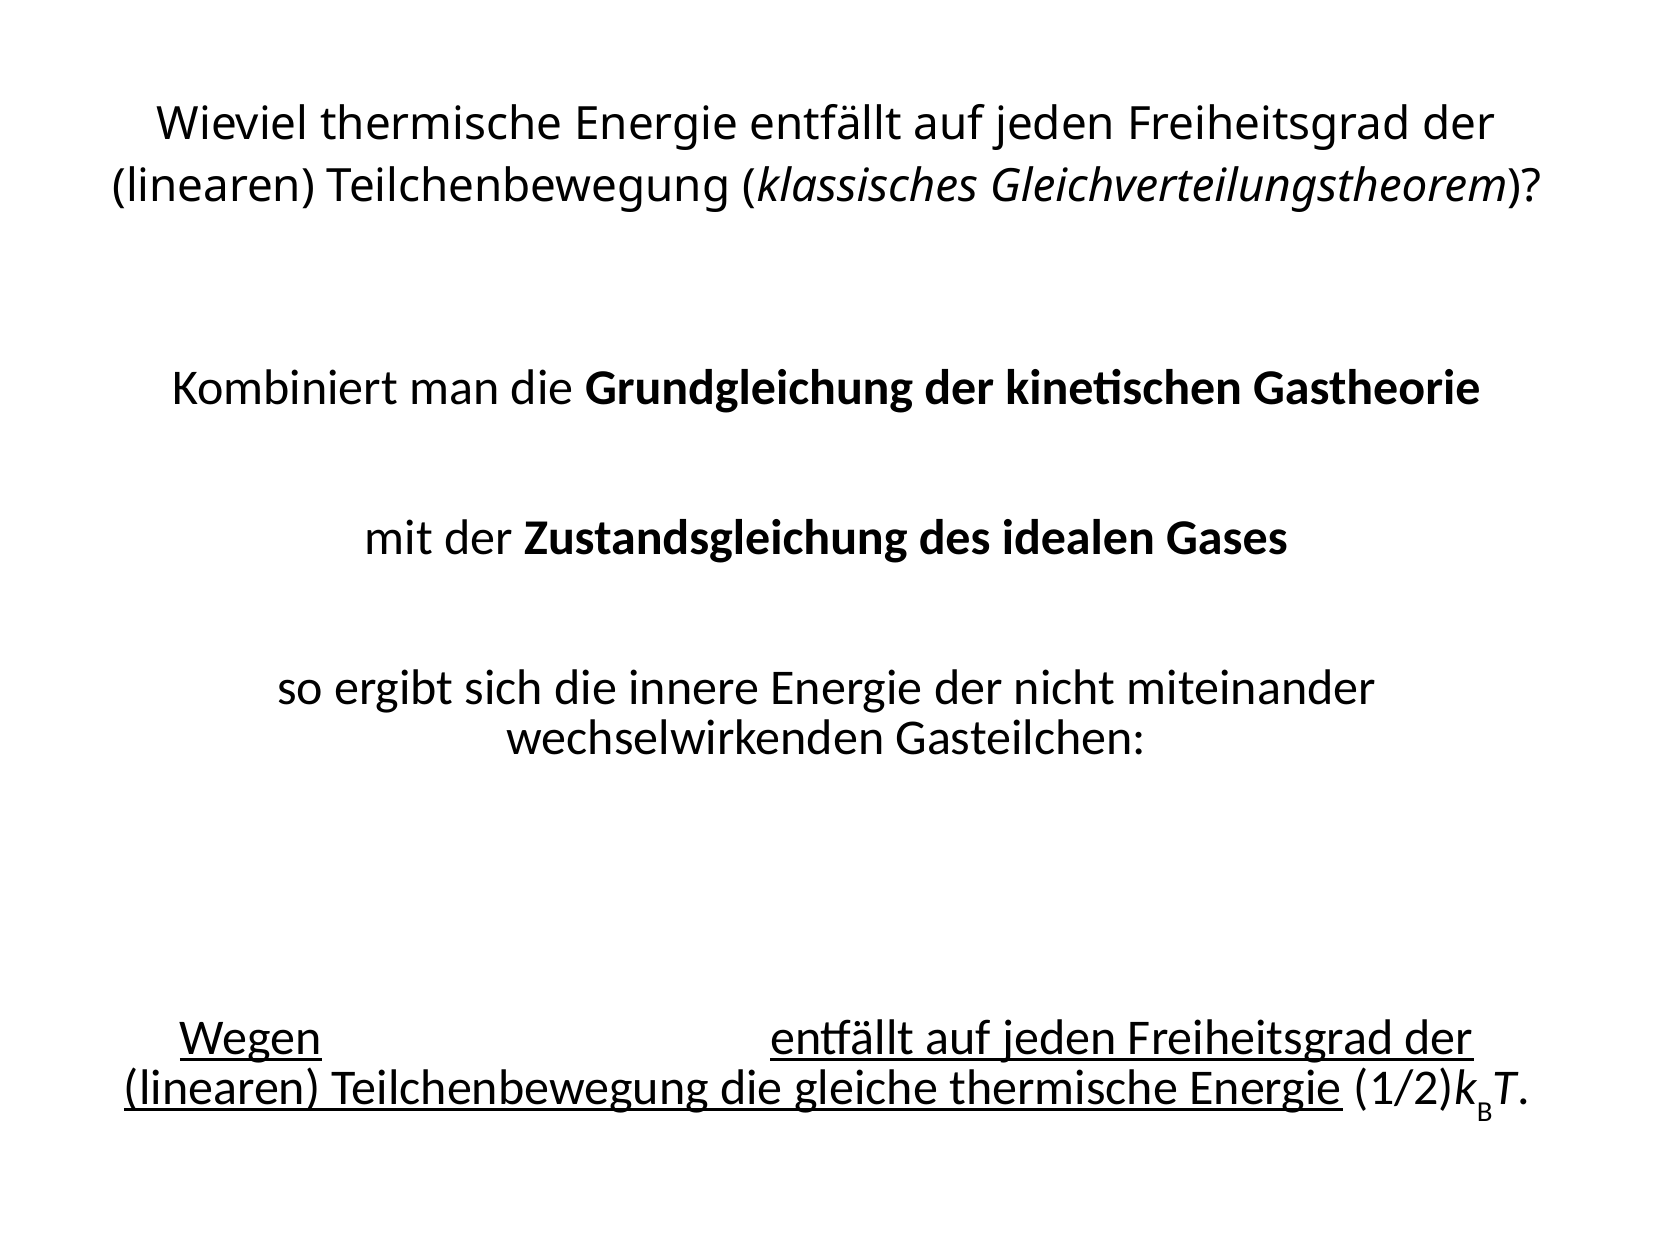

# Wieviel thermische Energie entfällt auf jeden Freiheitsgrad der (linearen) Teilchenbewegung (klassisches Gleichverteilungstheorem)?
Kombiniert man die Grundgleichung der kinetischen Gastheorie
mit der Zustandsgleichung des idealen Gases
so ergibt sich die innere Energie der nicht miteinander wechselwirkenden Gasteilchen:
Wegen							entfällt auf jeden Freiheitsgrad der (linearen) Teilchenbewegung die gleiche thermische Energie (1/2)kBT.